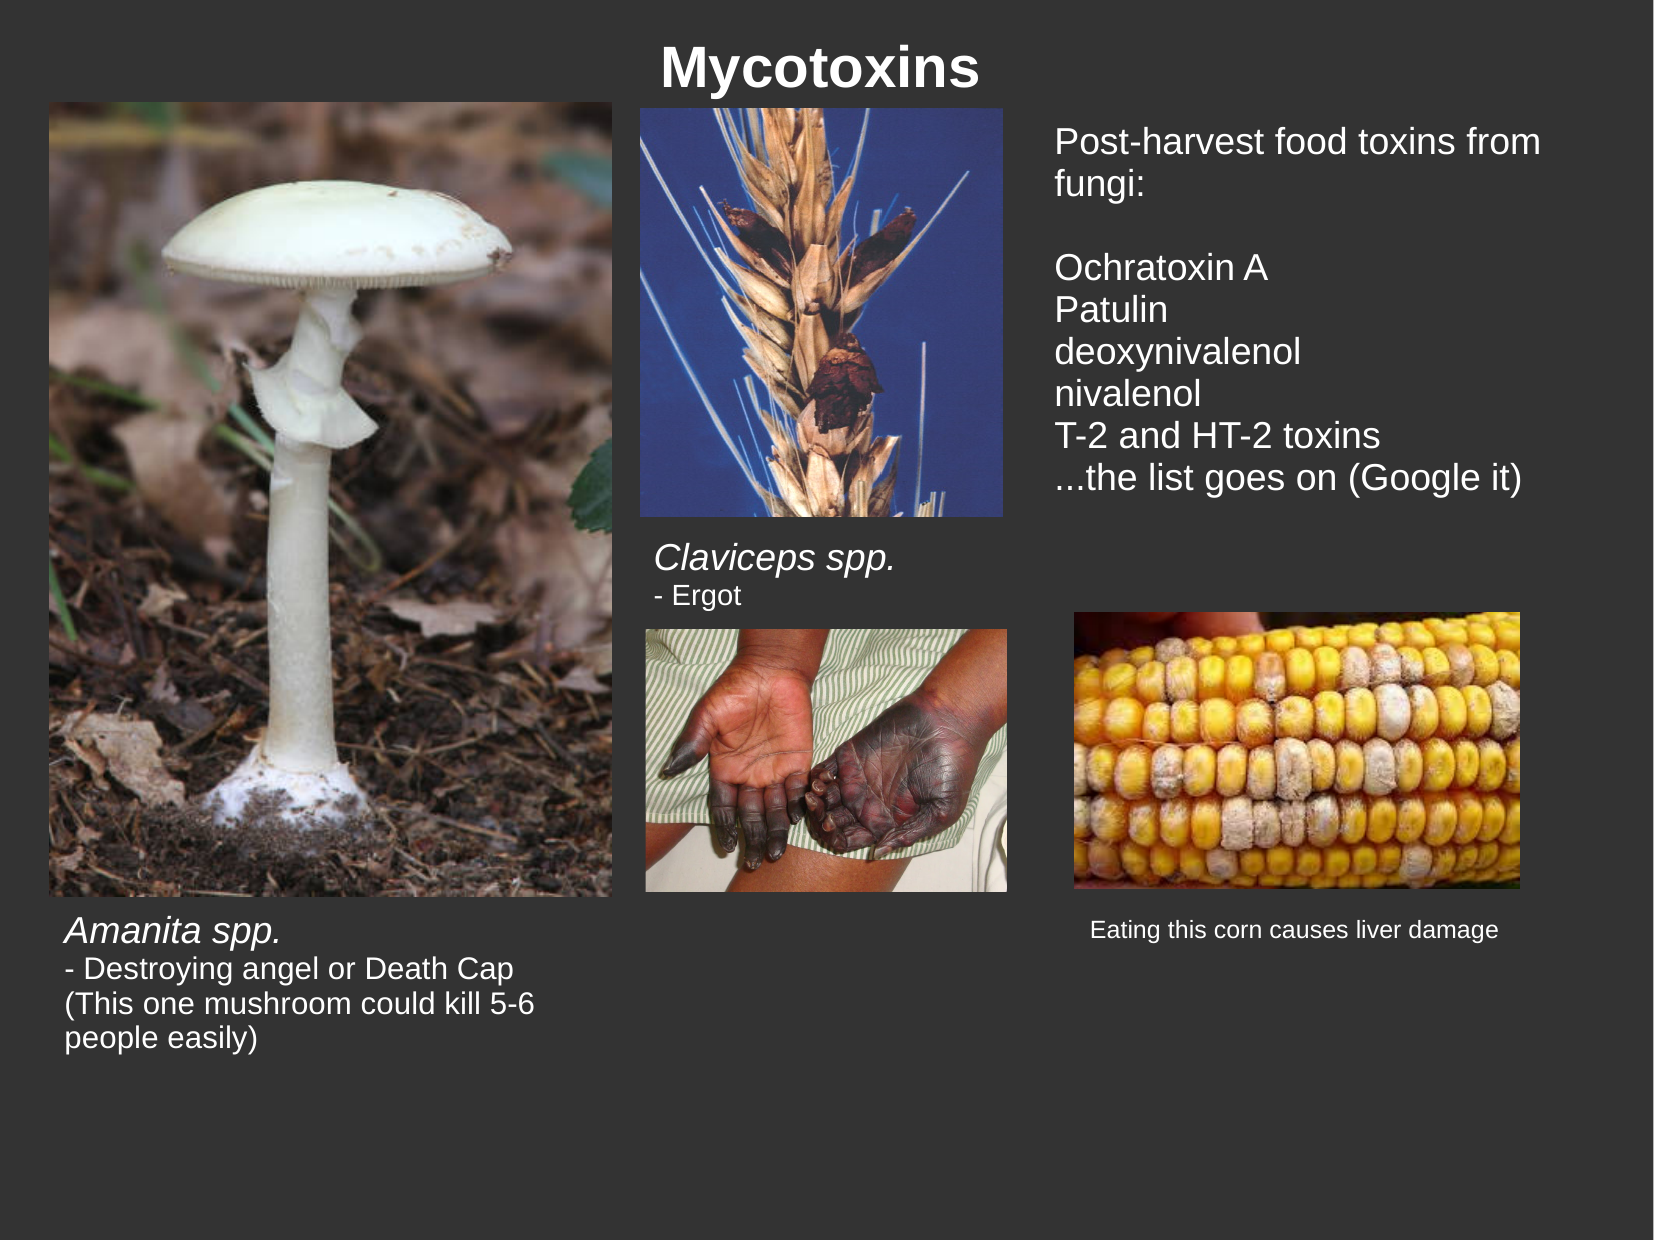

Mycotoxins
Post-harvest food toxins from fungi:
Ochratoxin A
Patulin
deoxynivalenol
nivalenol
T-2 and HT-2 toxins
...the list goes on (Google it)
Claviceps spp.
- Ergot
Amanita spp.
- Destroying angel or Death Cap
(This one mushroom could kill 5-6 people easily)
Eating this corn causes liver damage